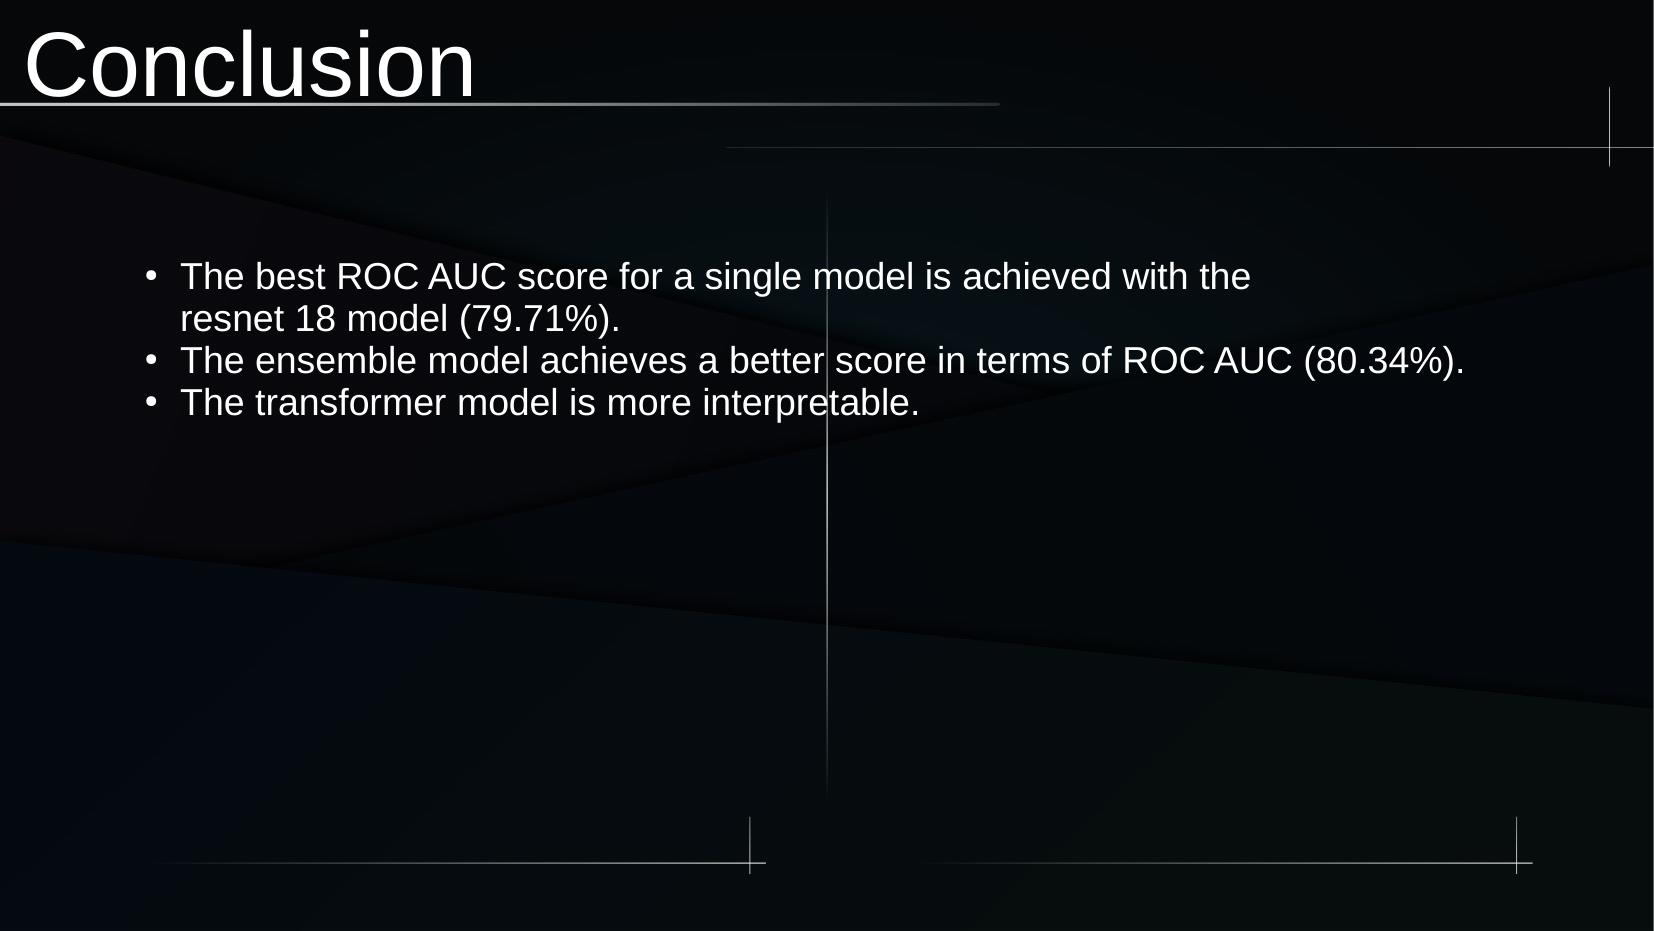

# Conclusion
The best ROC AUC score for a single model is achieved with the
resnet 18 model (79.71%).
The ensemble model achieves a better score in terms of ROC AUC (80.34%).
The transformer model is more interpretable.